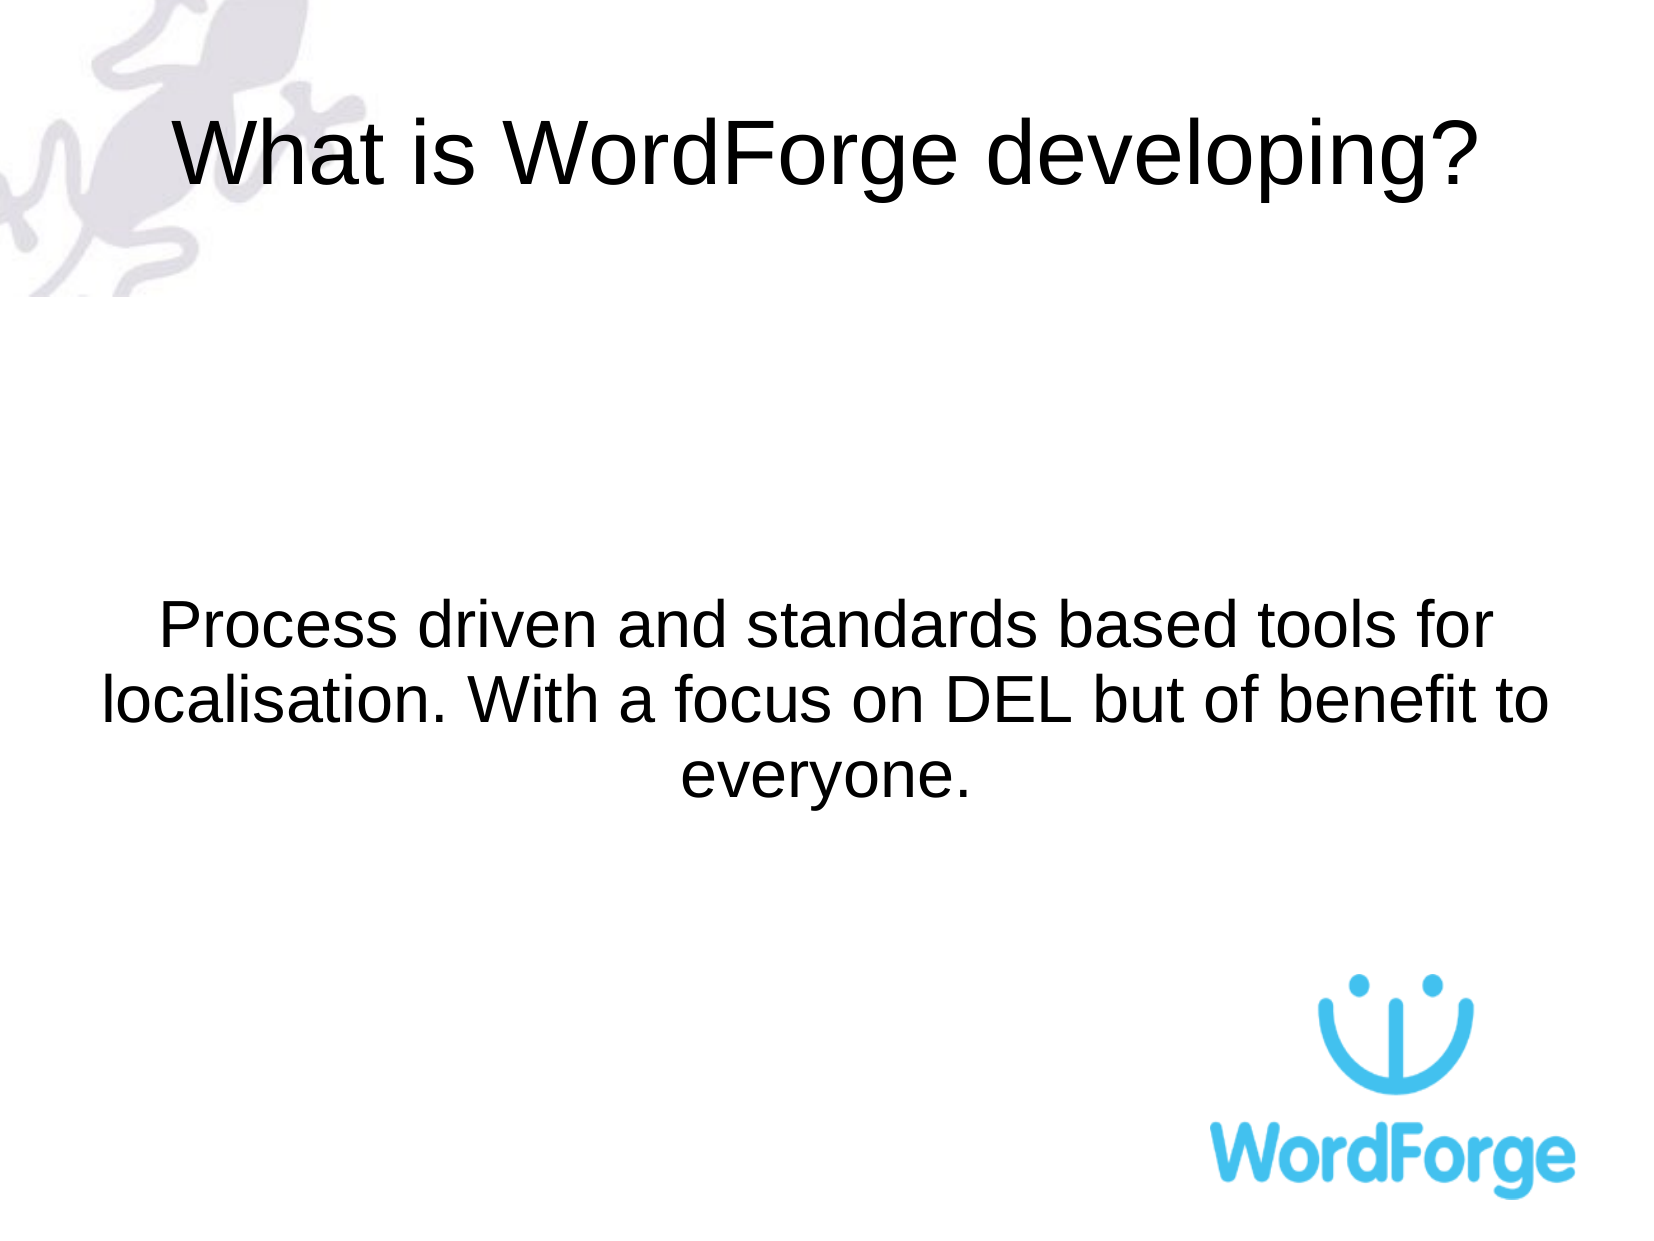

# What is WordForge developing?
Process driven and standards based tools for localisation. With a focus on DEL but of benefit to everyone.